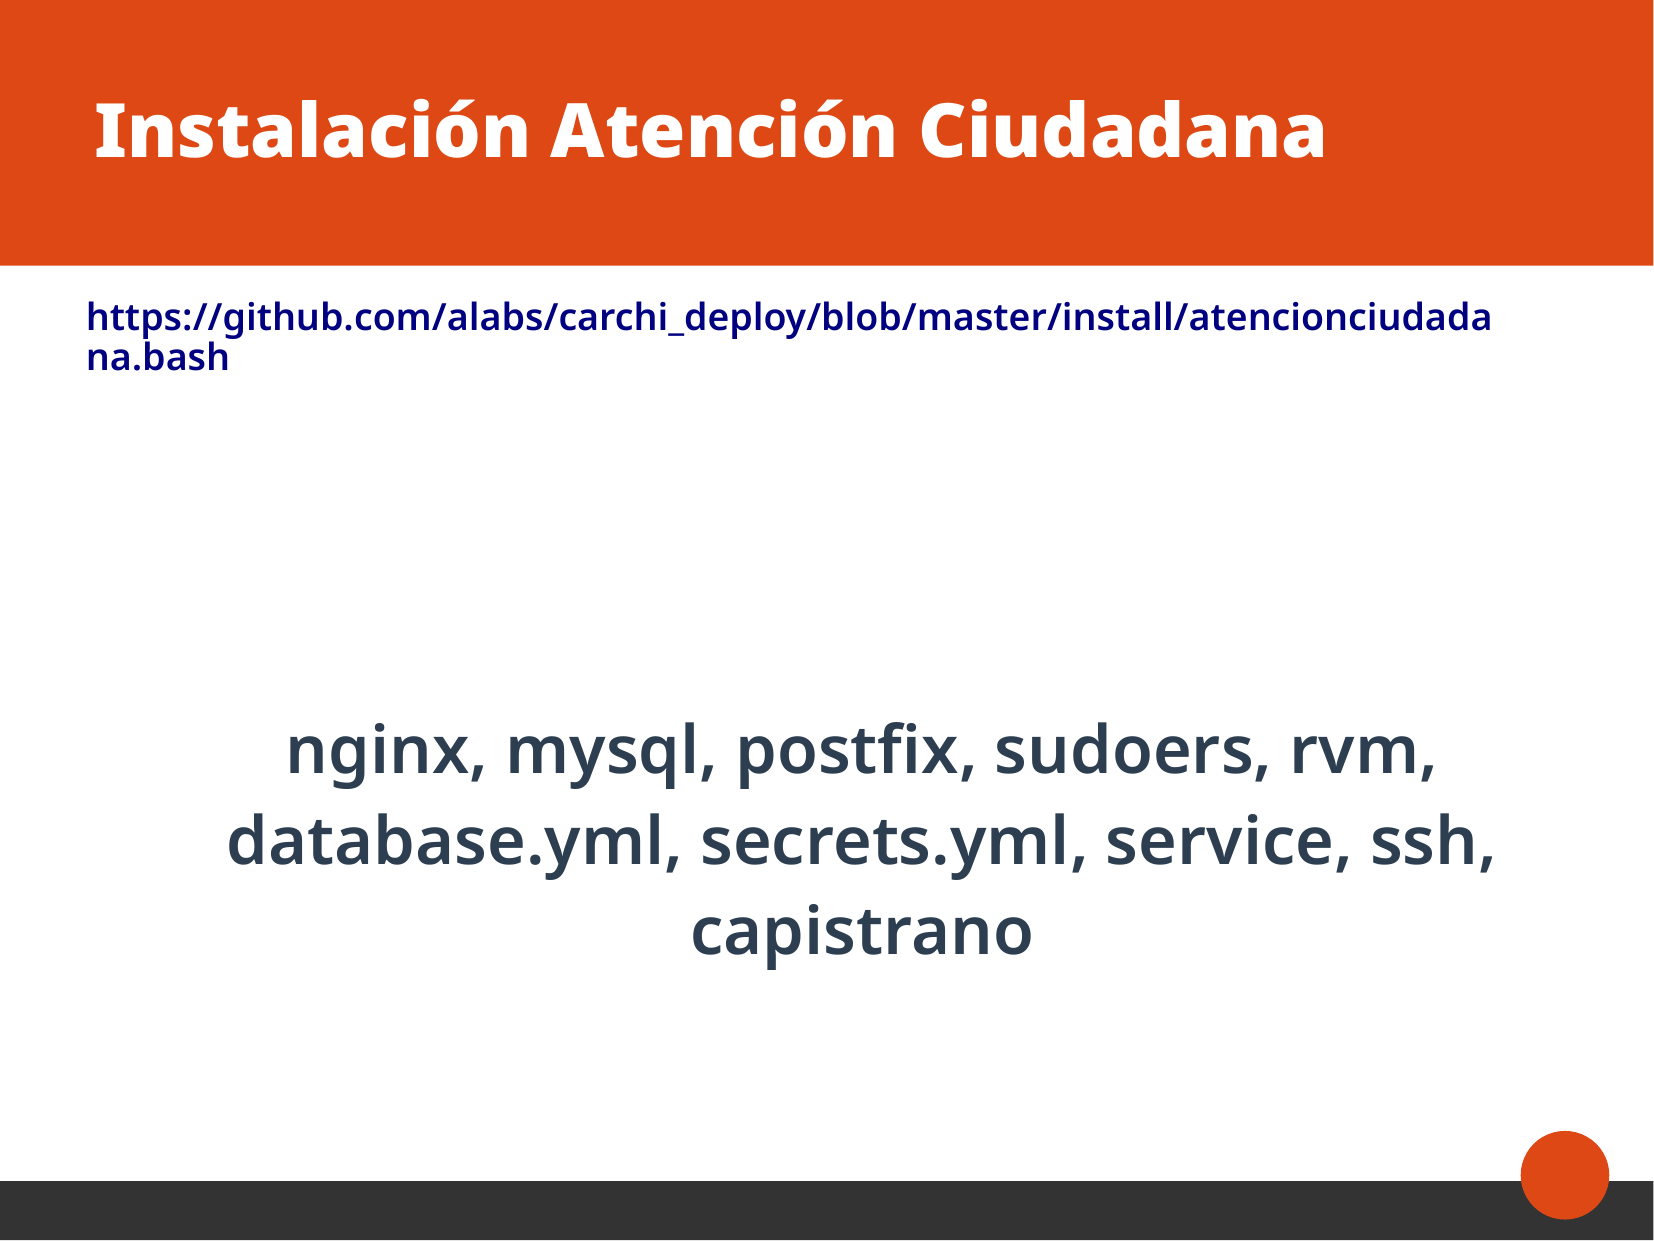

# Instalación Atención Ciudadana
https://github.com/alabs/carchi_deploy/blob/master/install/atencionciudadana.bash
nginx, mysql, postfix, sudoers, rvm, database.yml, secrets.yml, service, ssh, capistrano